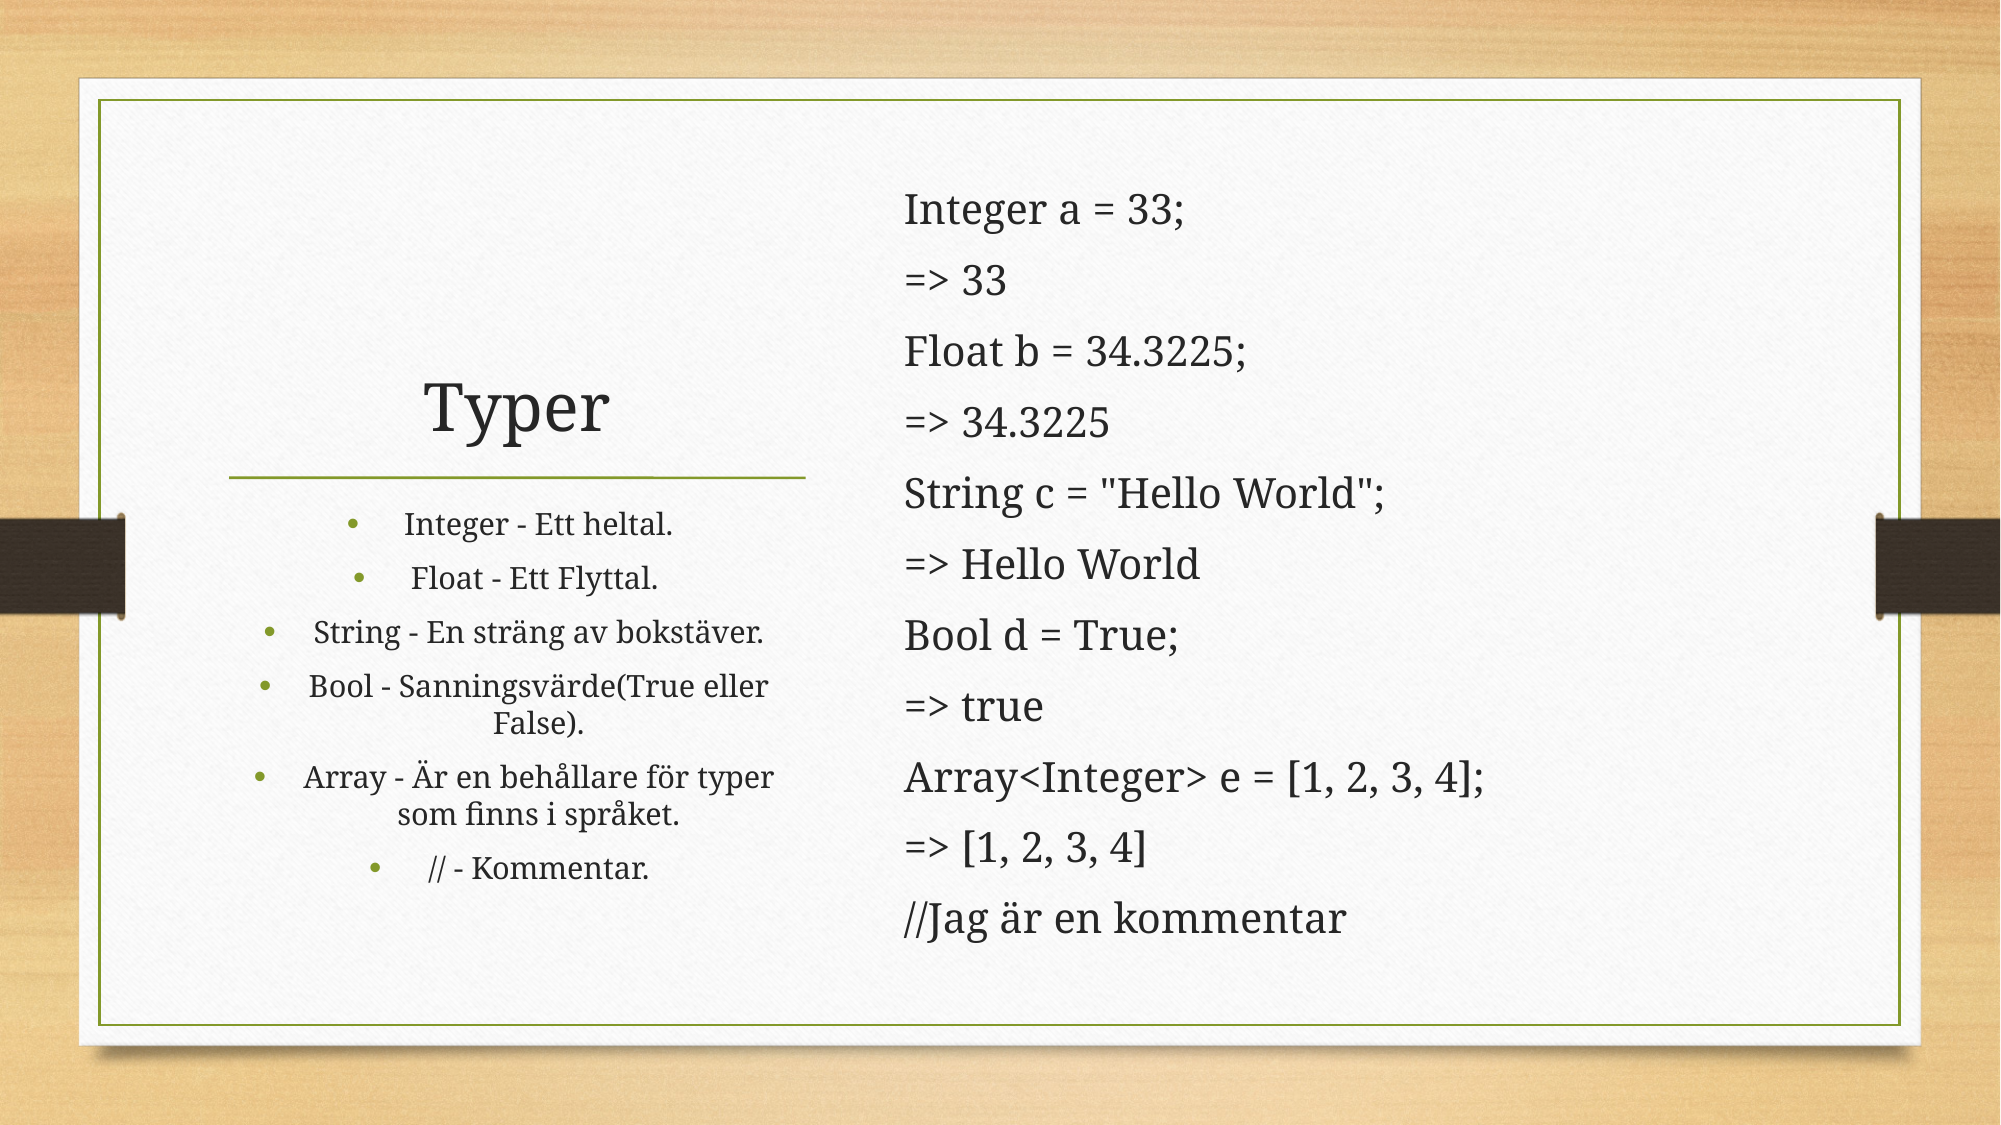

Integer a = 33;
=> 33
Float b = 34.3225;
=> 34.3225
String c = "Hello World";
=> Hello World
Bool d = True;
=> true
Array<Integer> e = [1, 2, 3, 4];
=> [1, 2, 3, 4]
//Jag är en kommentar
# Typer
Integer - Ett heltal.
Float - Ett Flyttal.
String - En sträng av bokstäver.
Bool - Sanningsvärde(True eller False).
Array - Är en behållare för typer som finns i språket.
// - Kommentar.